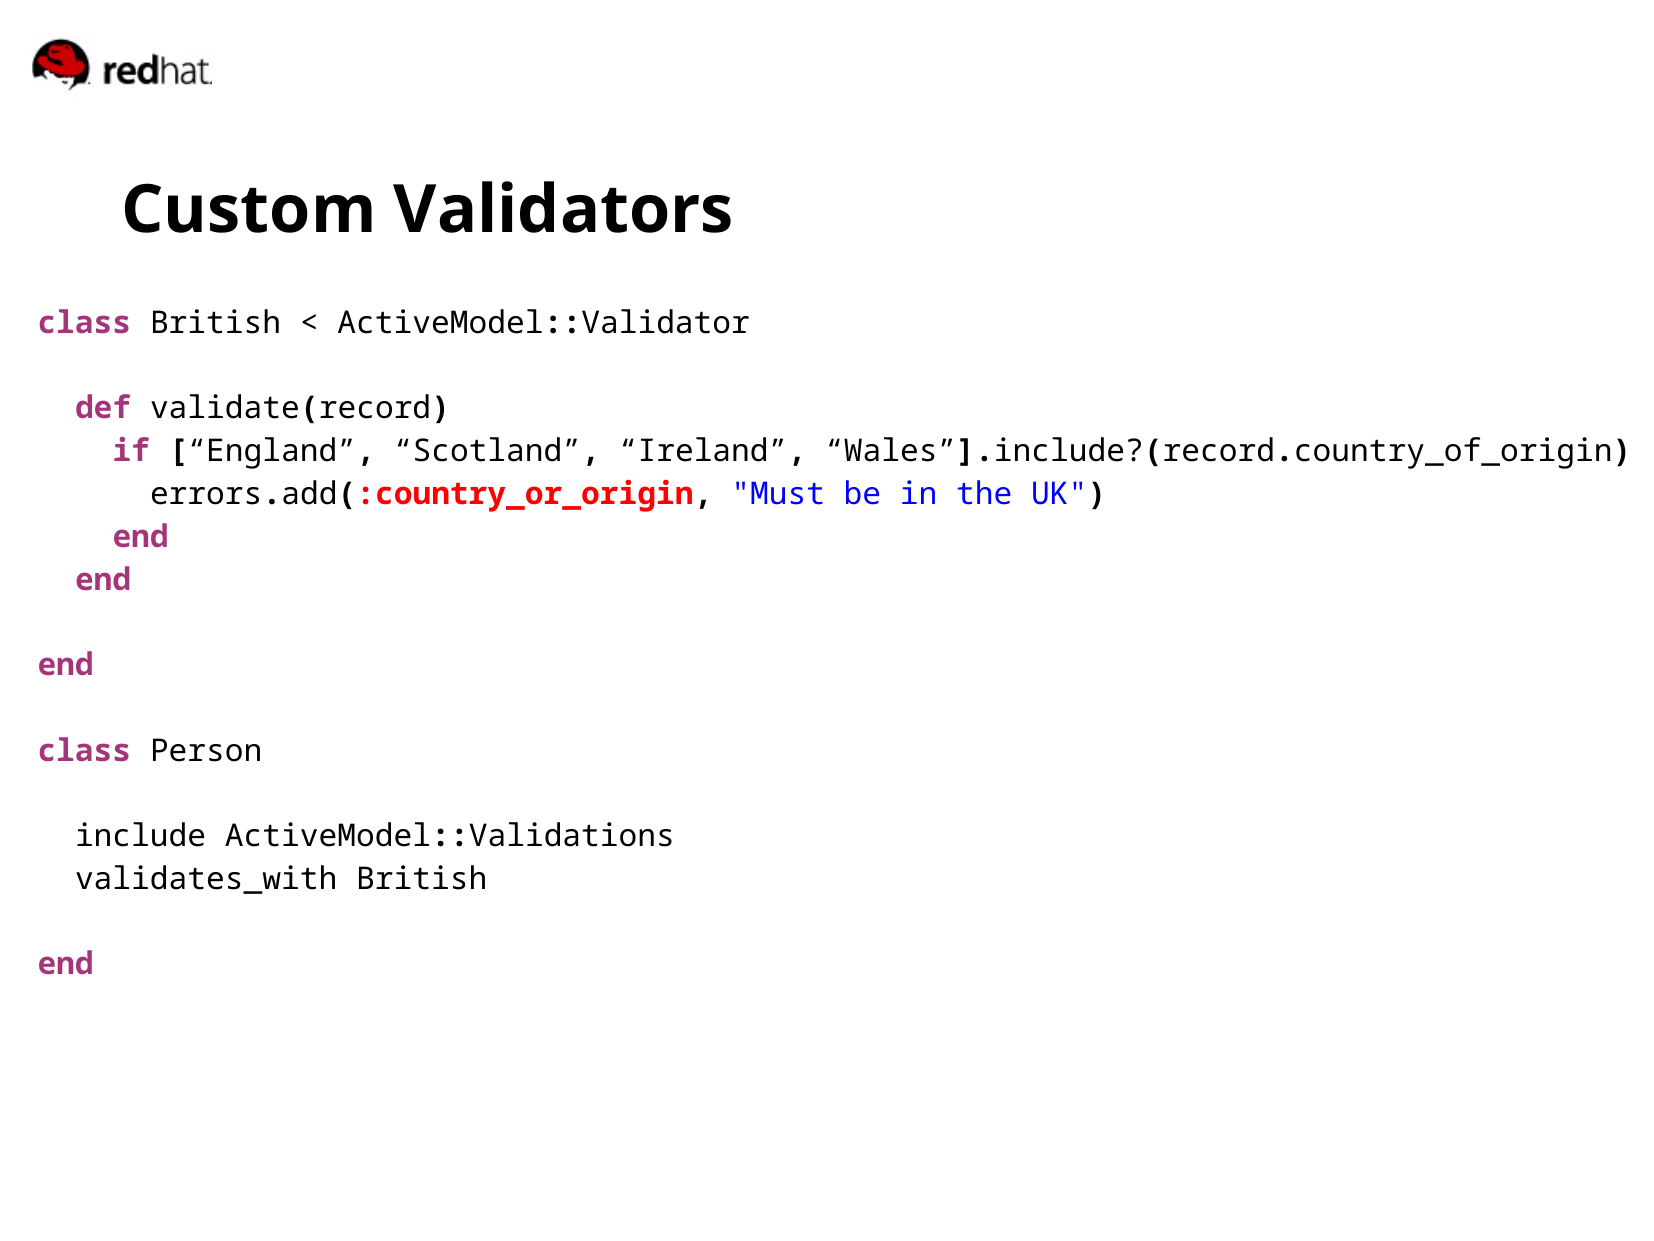

# Custom Validators
class British < ActiveModel::Validator
 def validate(record)
 if [“England”, “Scotland”, “Ireland”, “Wales”].include?(record.country_of_origin)
 errors.add(:country_or_origin, "Must be in the UK")
 end
 end
end
class Person
 include ActiveModel::Validations
 validates_with British
end